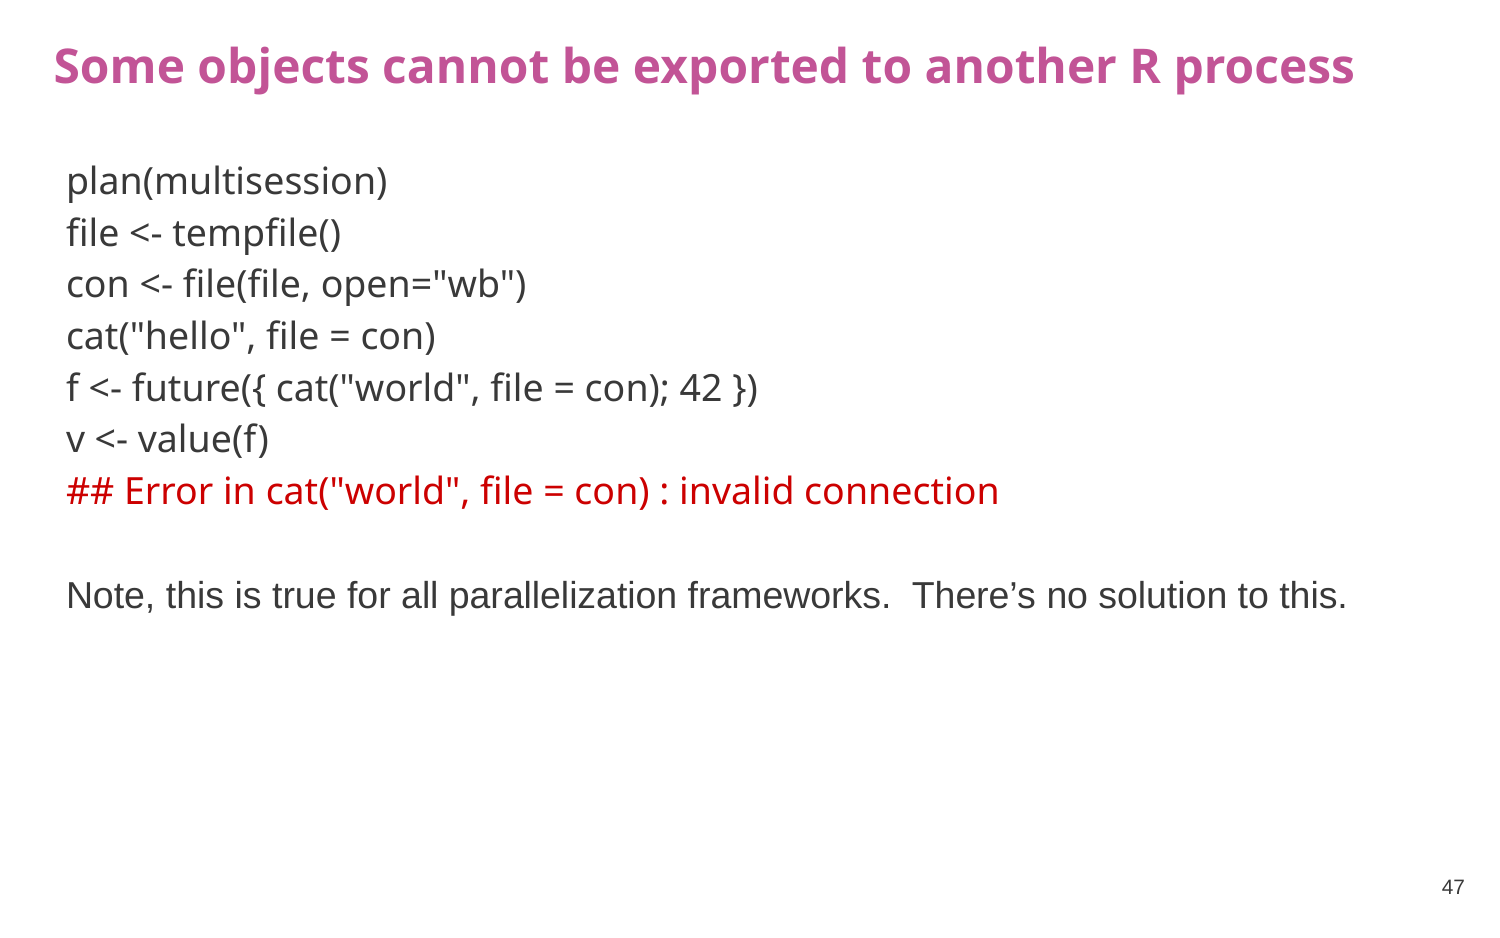

# Some objects cannot be exported to another R process
plan(multisession)
file <- tempfile()
con <- file(file, open="wb") ‎
cat("hello", file = con)
f <- future({ cat("world", file = con); 42 })
v <- value(f)
## Error in cat("world", file = con) : invalid connection
Note, this is true for all parallelization frameworks. There’s no solution to this.